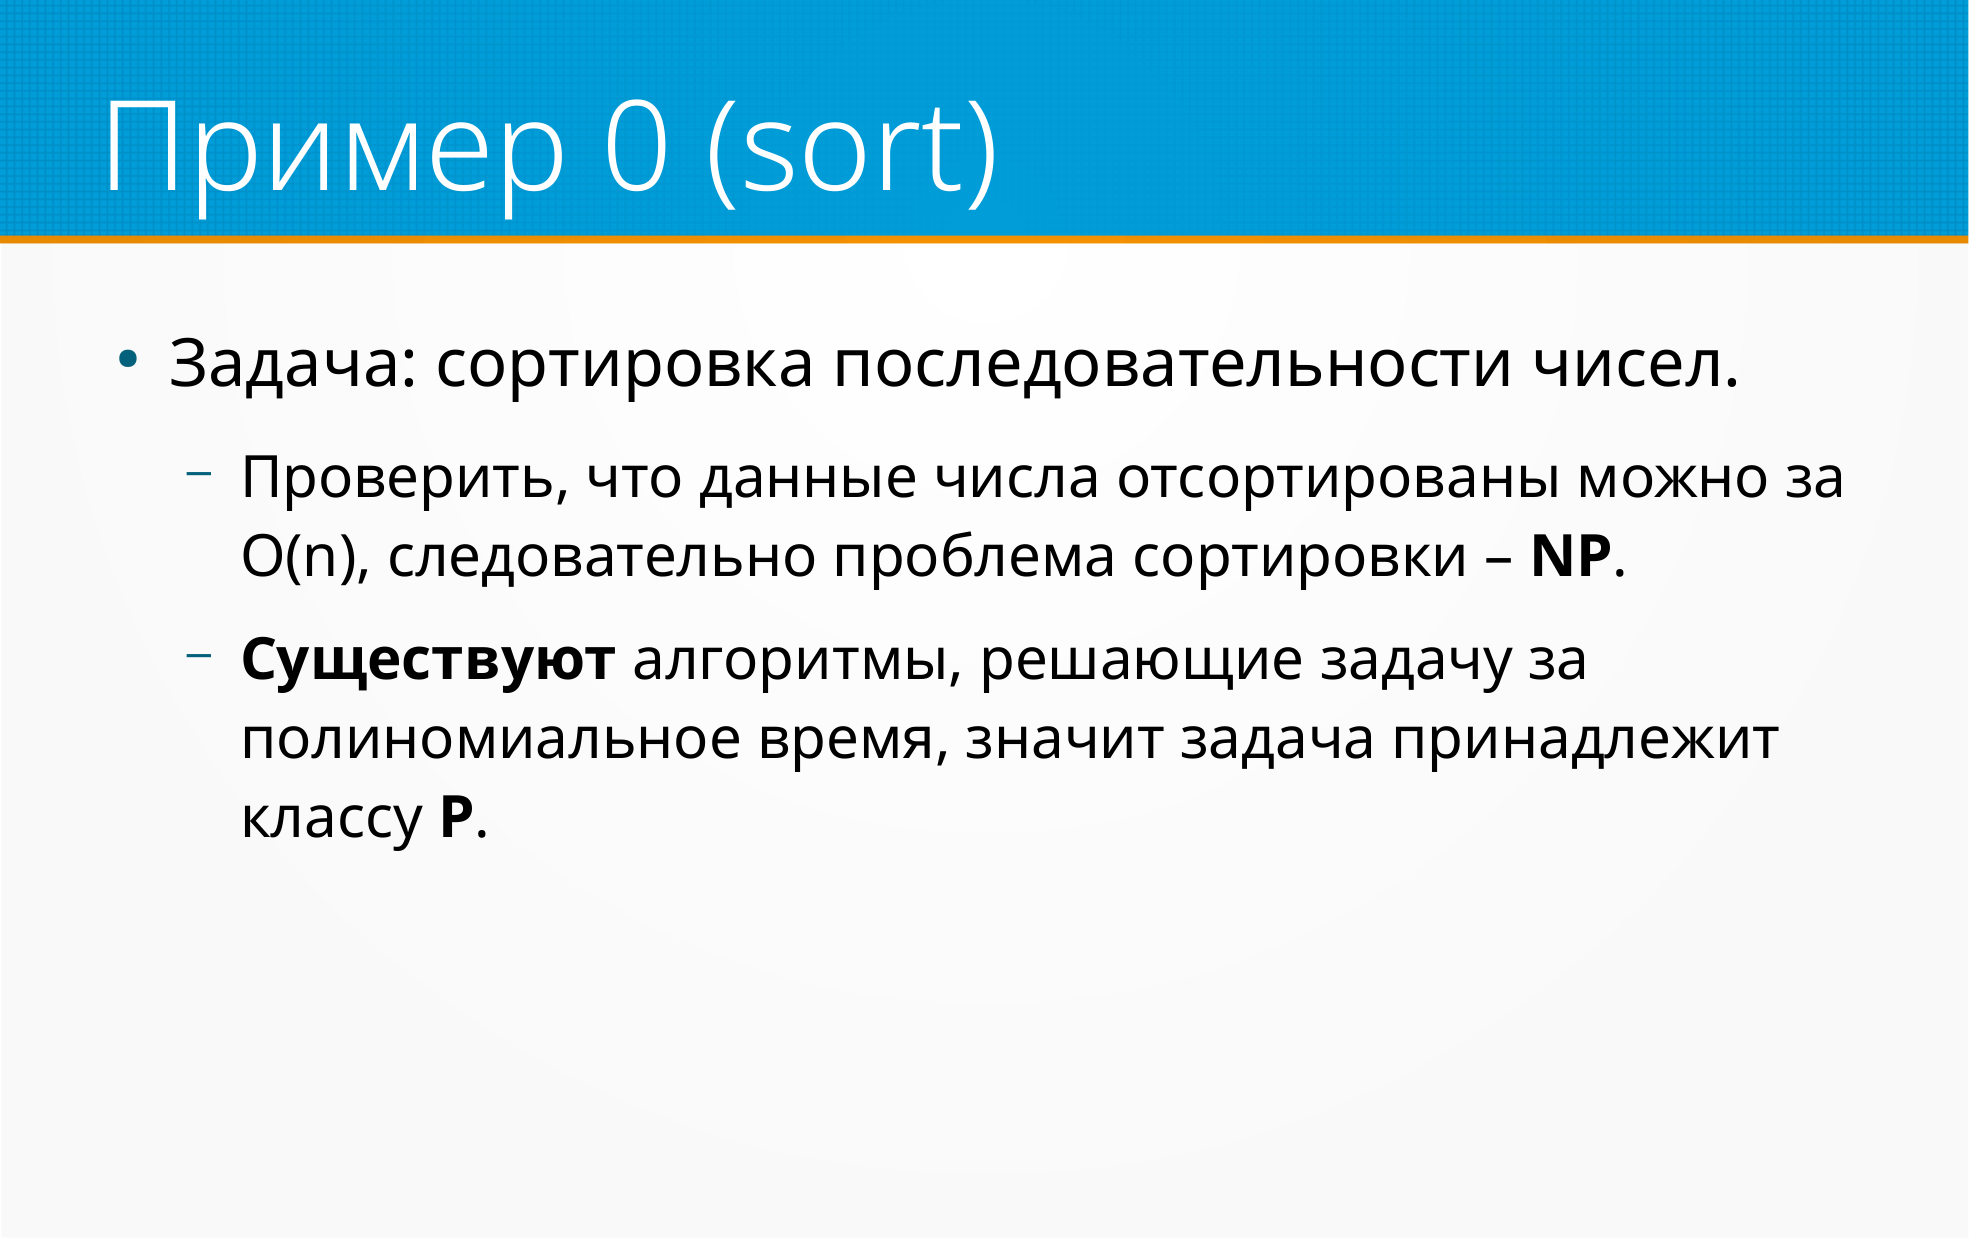

# Пример 0 (sort)
Задача: сортировка последовательности чисел.
Проверить, что данные числа отсортированы можно за O(n), следовательно проблема сортировки – NP.
Существуют алгоритмы, решающие задачу за полиномиальное время, значит задача принадлежит классу P.